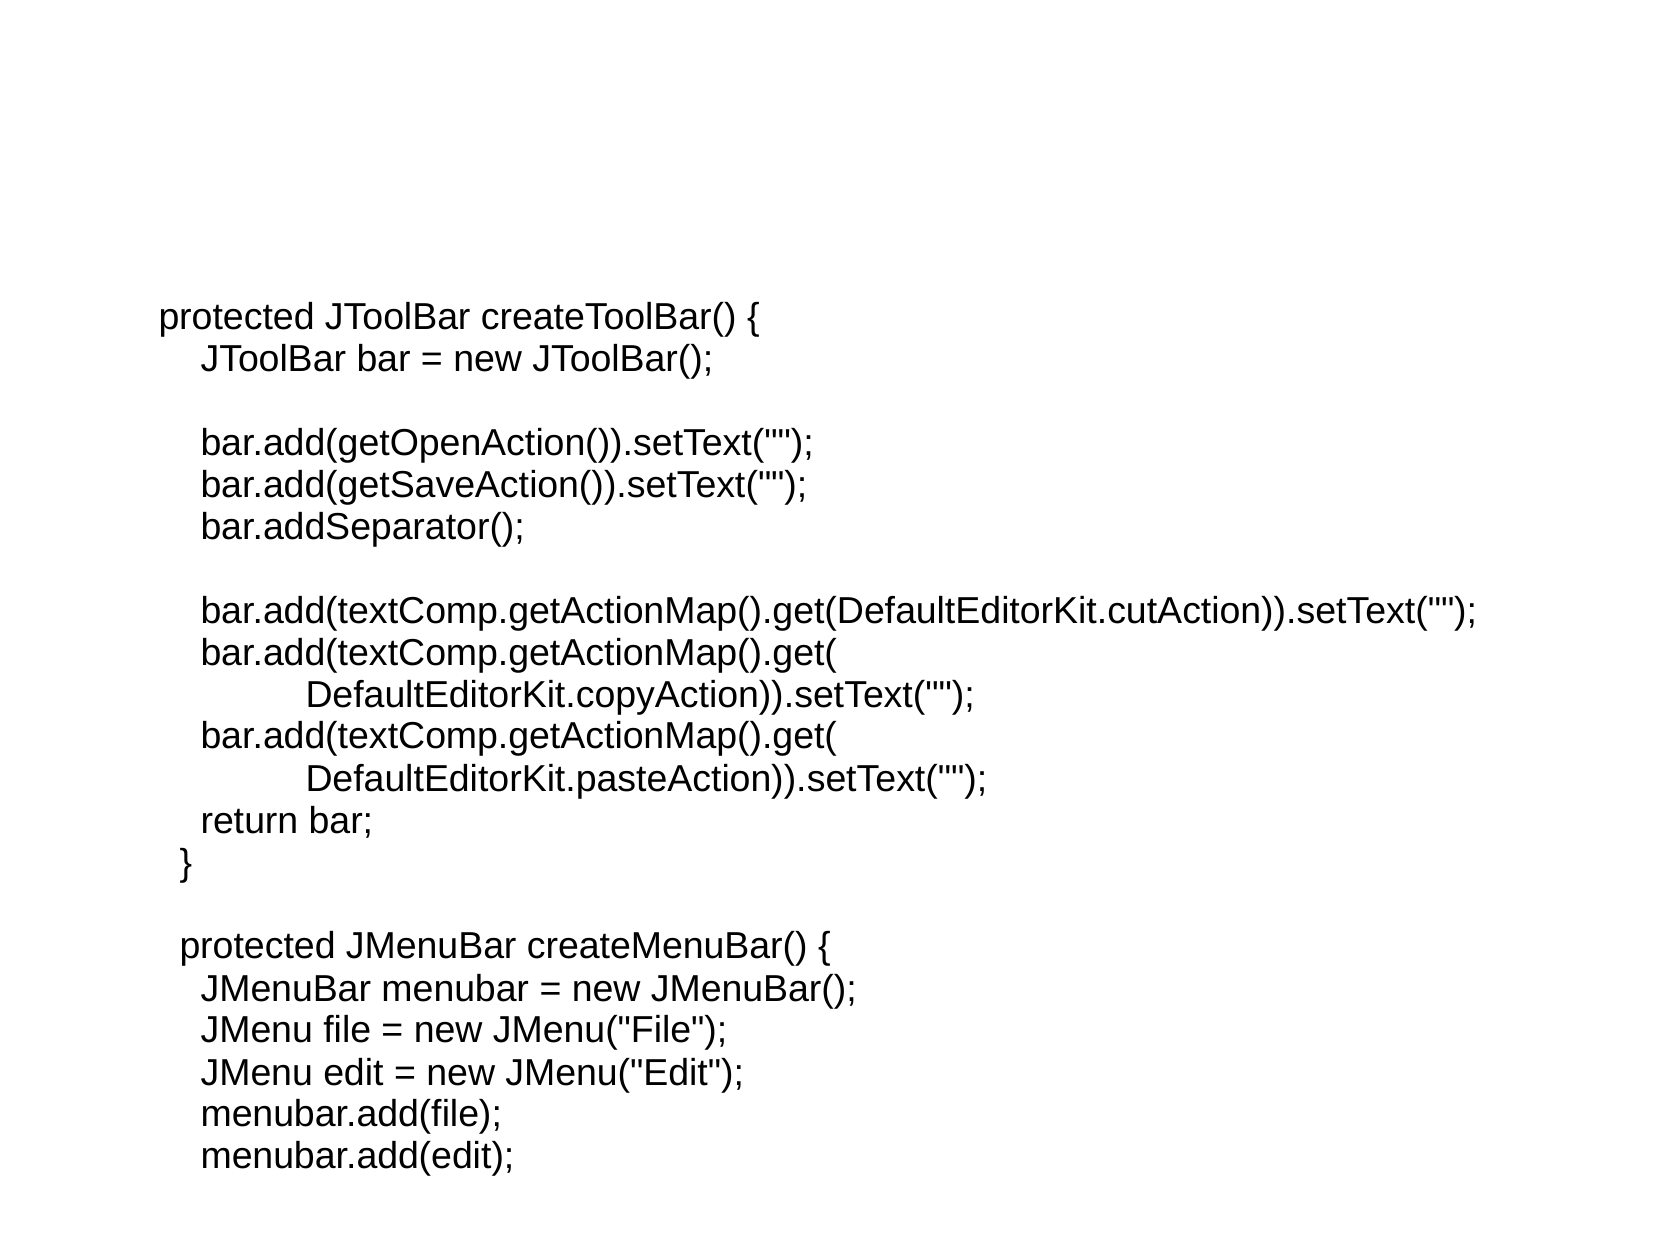

#
protected JToolBar createToolBar() {
 JToolBar bar = new JToolBar();
 bar.add(getOpenAction()).setText("");
 bar.add(getSaveAction()).setText("");
 bar.addSeparator();
 bar.add(textComp.getActionMap().get(DefaultEditorKit.cutAction)).setText("");
 bar.add(textComp.getActionMap().get(
 DefaultEditorKit.copyAction)).setText("");
 bar.add(textComp.getActionMap().get(
 DefaultEditorKit.pasteAction)).setText("");
 return bar;
 }
 protected JMenuBar createMenuBar() {
 JMenuBar menubar = new JMenuBar();
 JMenu file = new JMenu("File");
 JMenu edit = new JMenu("Edit");
 menubar.add(file);
 menubar.add(edit);